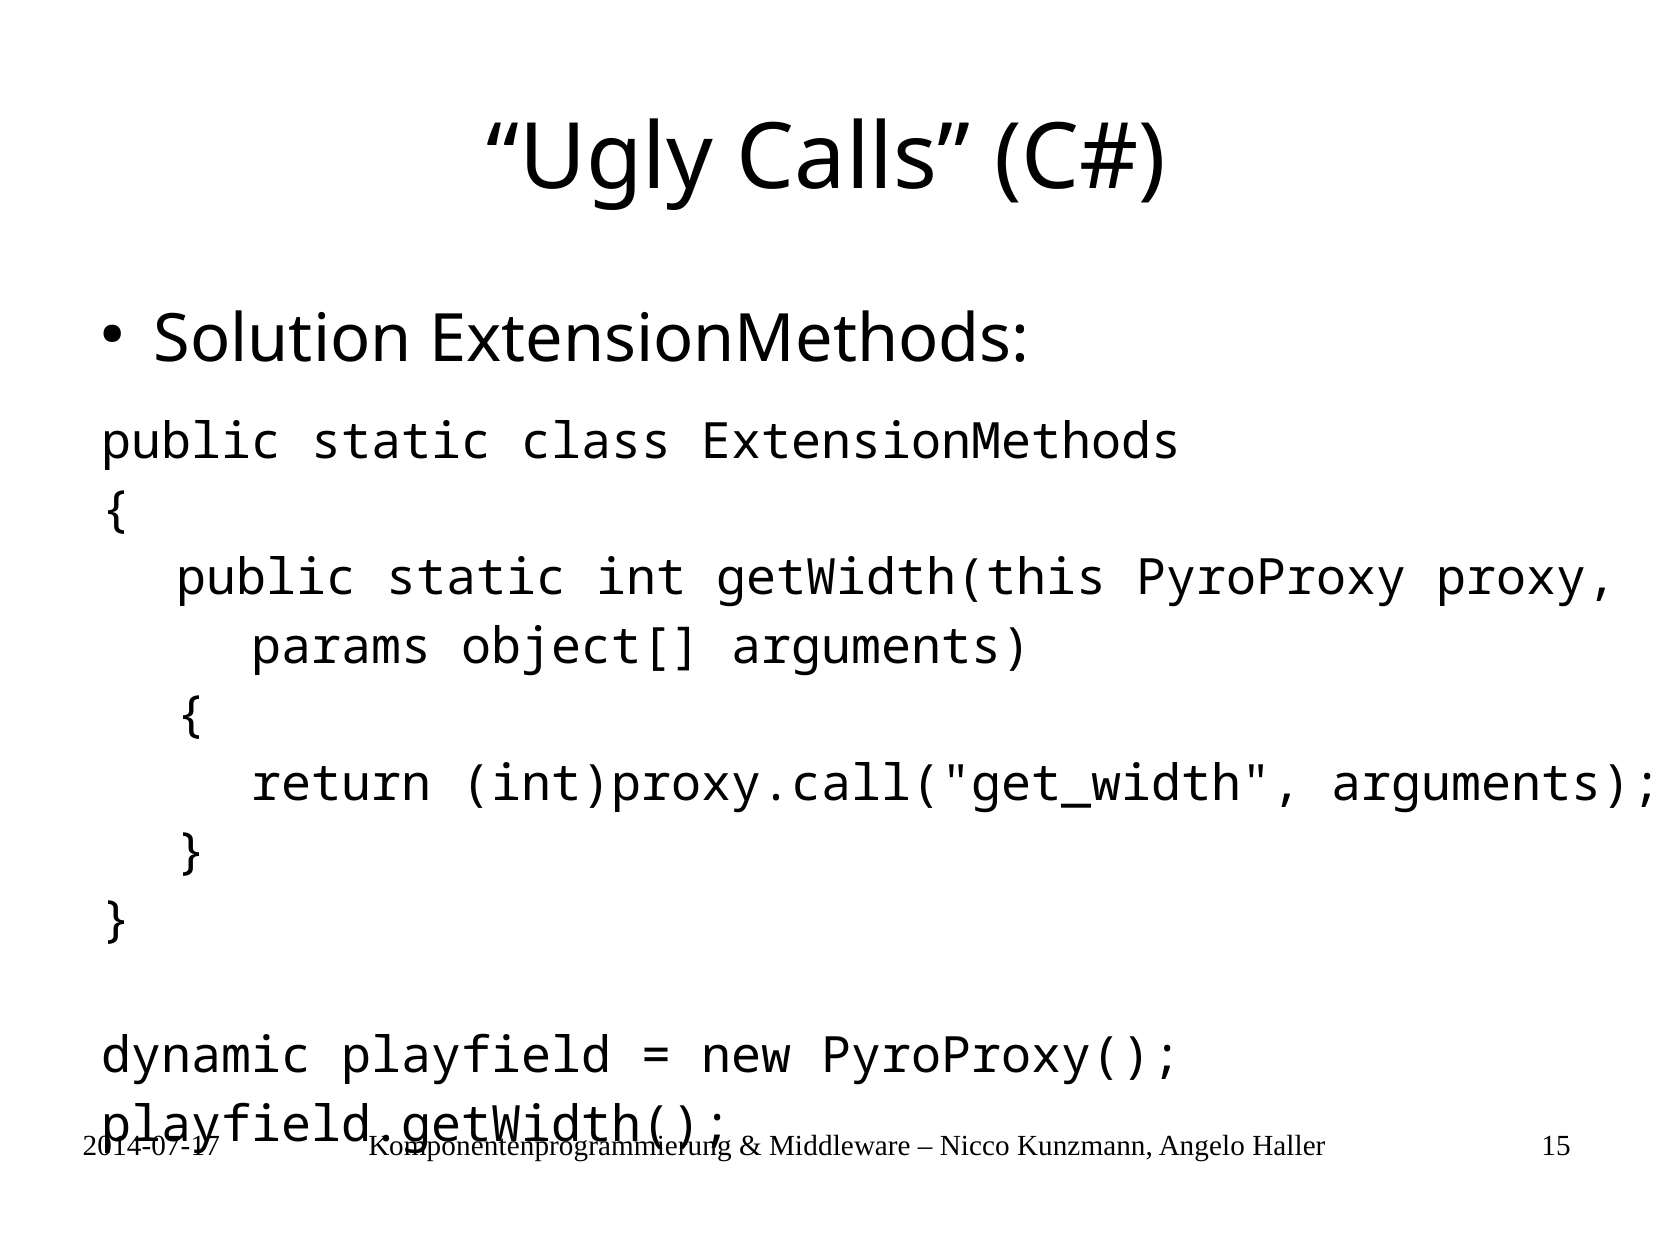

# “Ugly Calls” (C#)
Solution ExtensionMethods:
public static class ExtensionMethods
{
	public static int getWidth(this PyroProxy proxy,
		params object[] arguments)
	{
		return (int)proxy.call("get_width", arguments);
	}
}
dynamic playfield = new PyroProxy();
playfield.getWidth();
2014-07-17
Komponentenprogrammierung & Middleware – Nicco Kunzmann, Angelo Haller
15